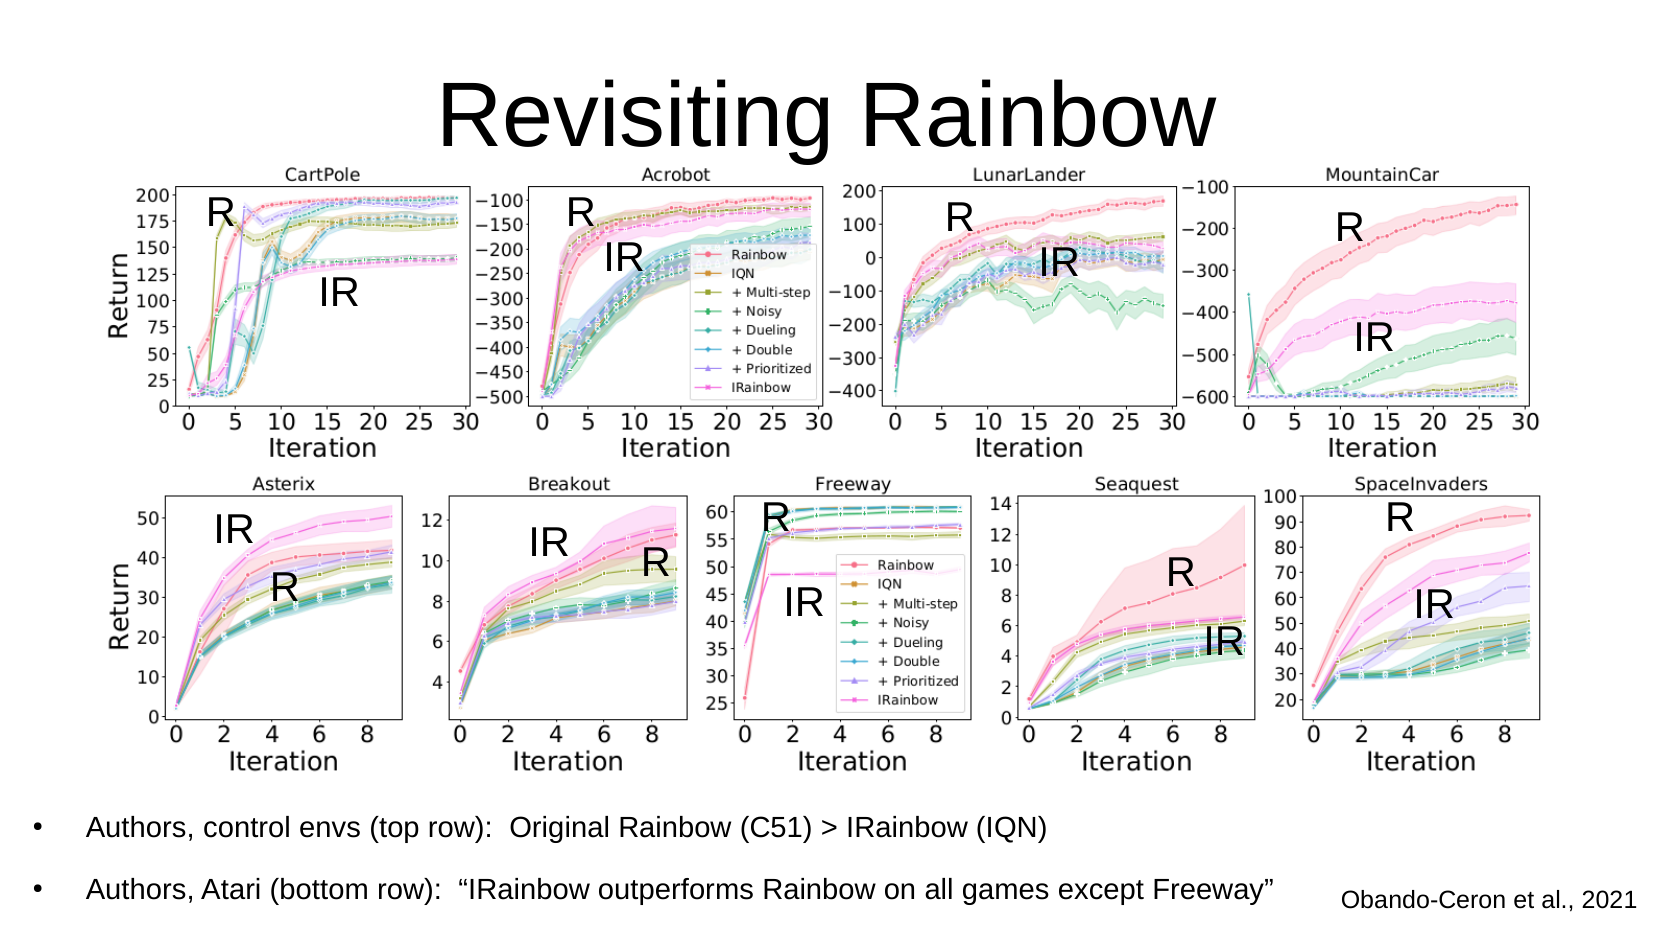

# Revisiting Rainbow
R
R
R
R
IR
IR
IR
IR
R
R
IR
IR
R
R
R
IR
IR
IR
Authors, control envs (top row): Original Rainbow (C51) > IRainbow (IQN)
Authors, Atari (bottom row): “IRainbow outperforms Rainbow on all games except Freeway”
Obando-Ceron et al., 2021